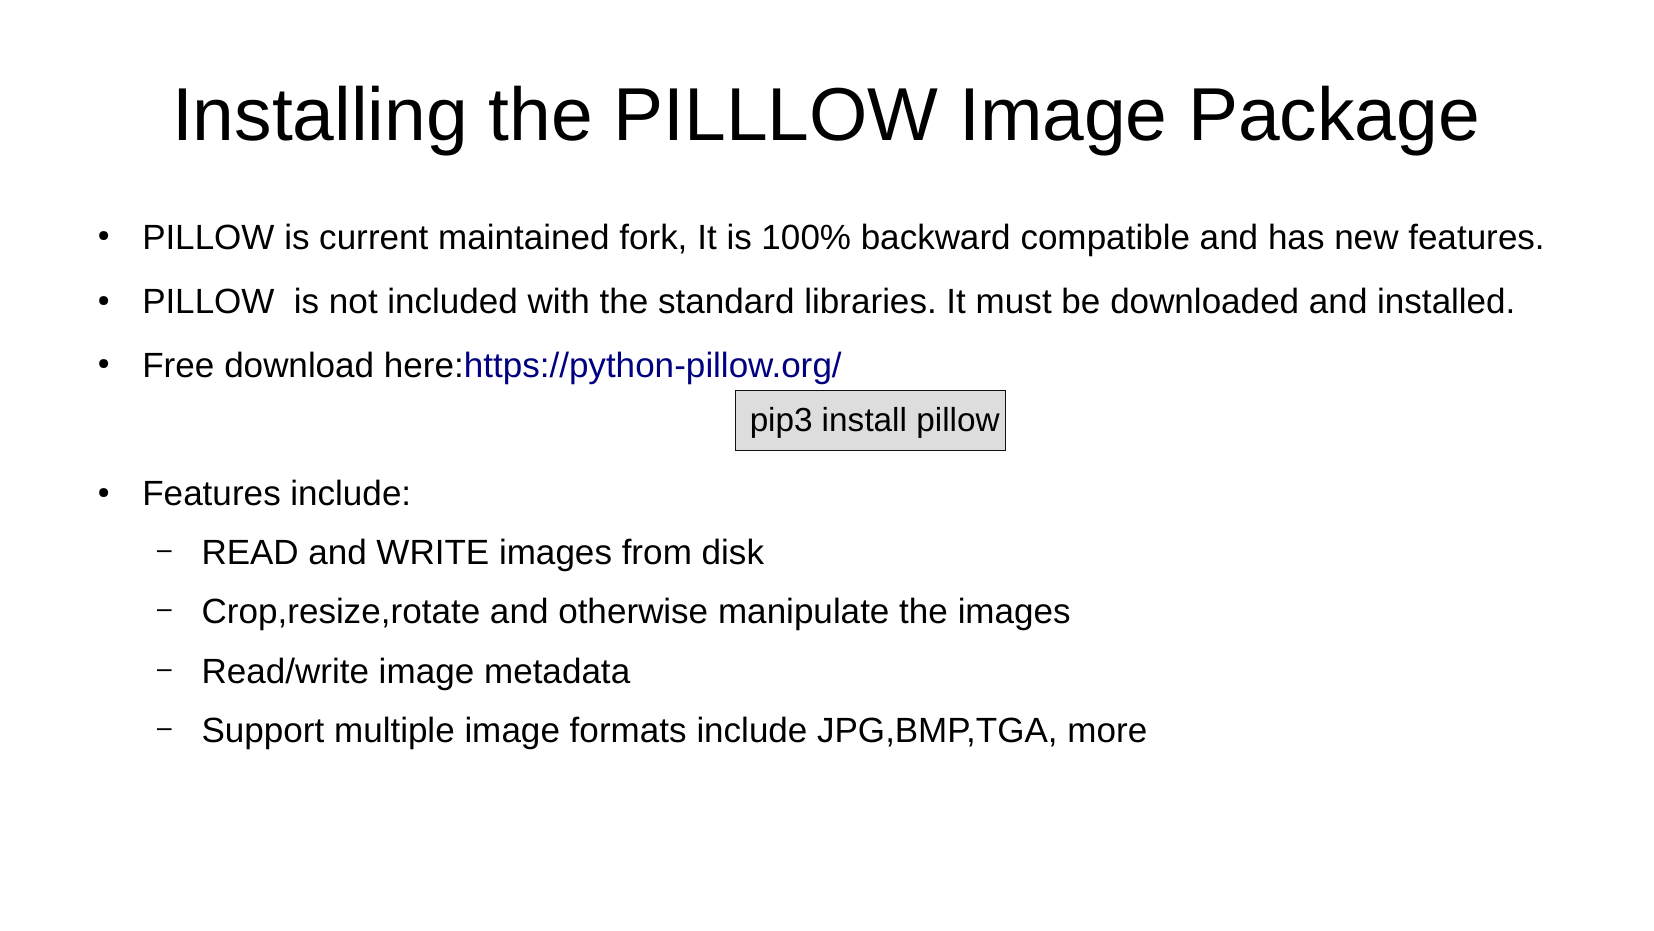

# Installing the PILLLOW Image Package
PILLOW is current maintained fork, It is 100% backward compatible and has new features.
PILLOW is not included with the standard libraries. It must be downloaded and installed.
Free download here:https://python-pillow.org/
Features include:
READ and WRITE images from disk
Crop,resize,rotate and otherwise manipulate the images
Read/write image metadata
Support multiple image formats include JPG,BMP,TGA, more
pip3 install pillow